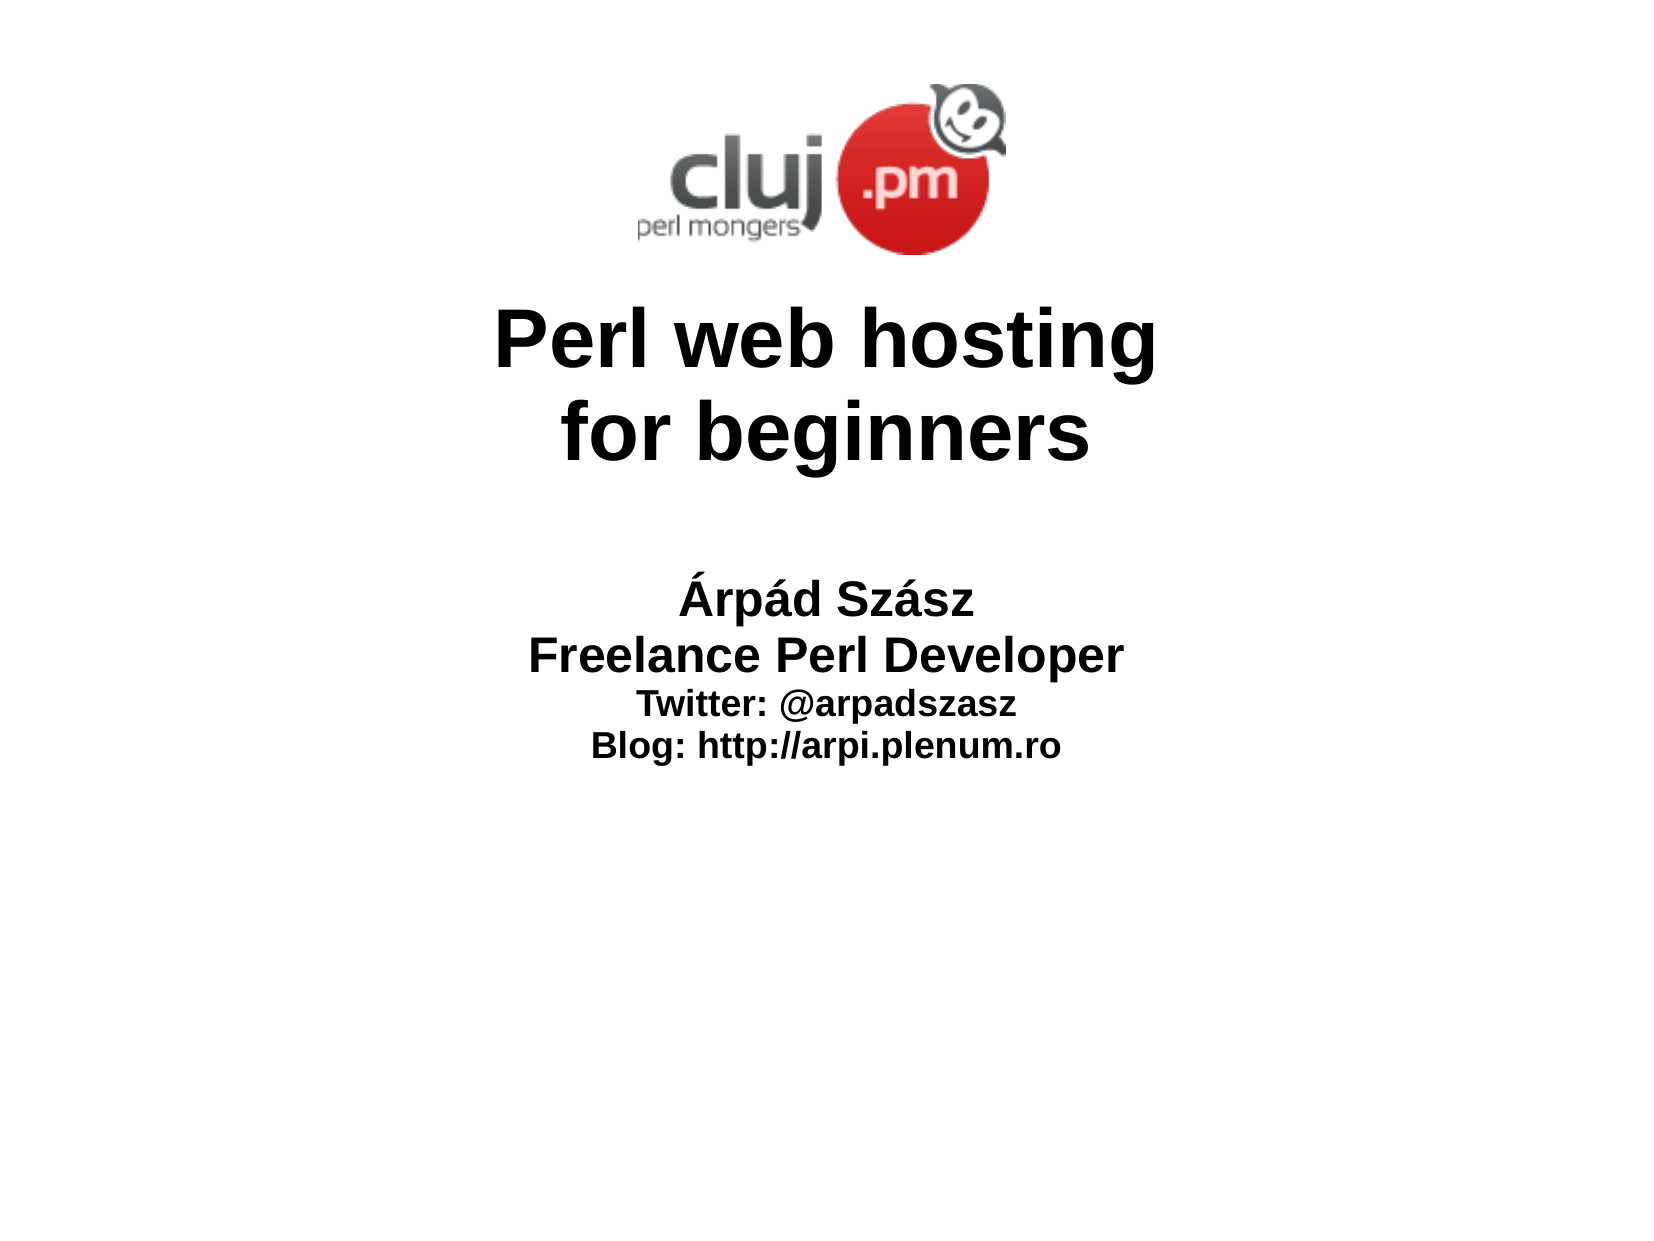

# Perl web hosting
for beginners
Árpád Szász
Freelance Perl Developer
Twitter: @arpadszasz
Blog: http://arpi.plenum.ro